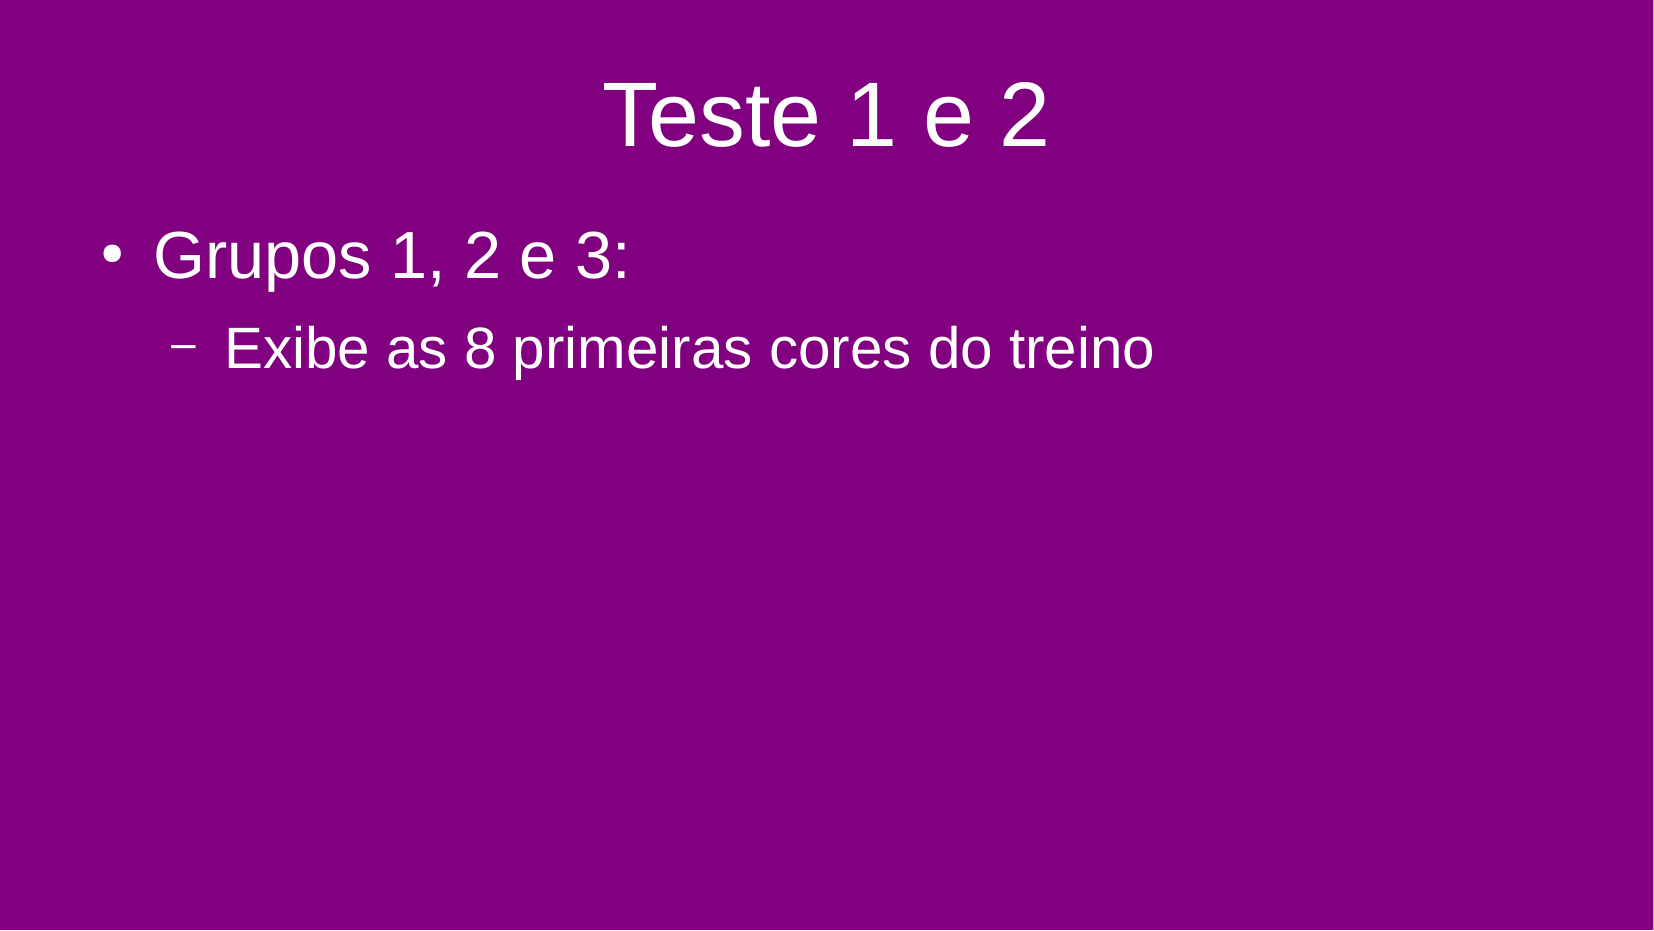

# Teste 1 e 2
Grupos 1, 2 e 3:
Exibe as 8 primeiras cores do treino